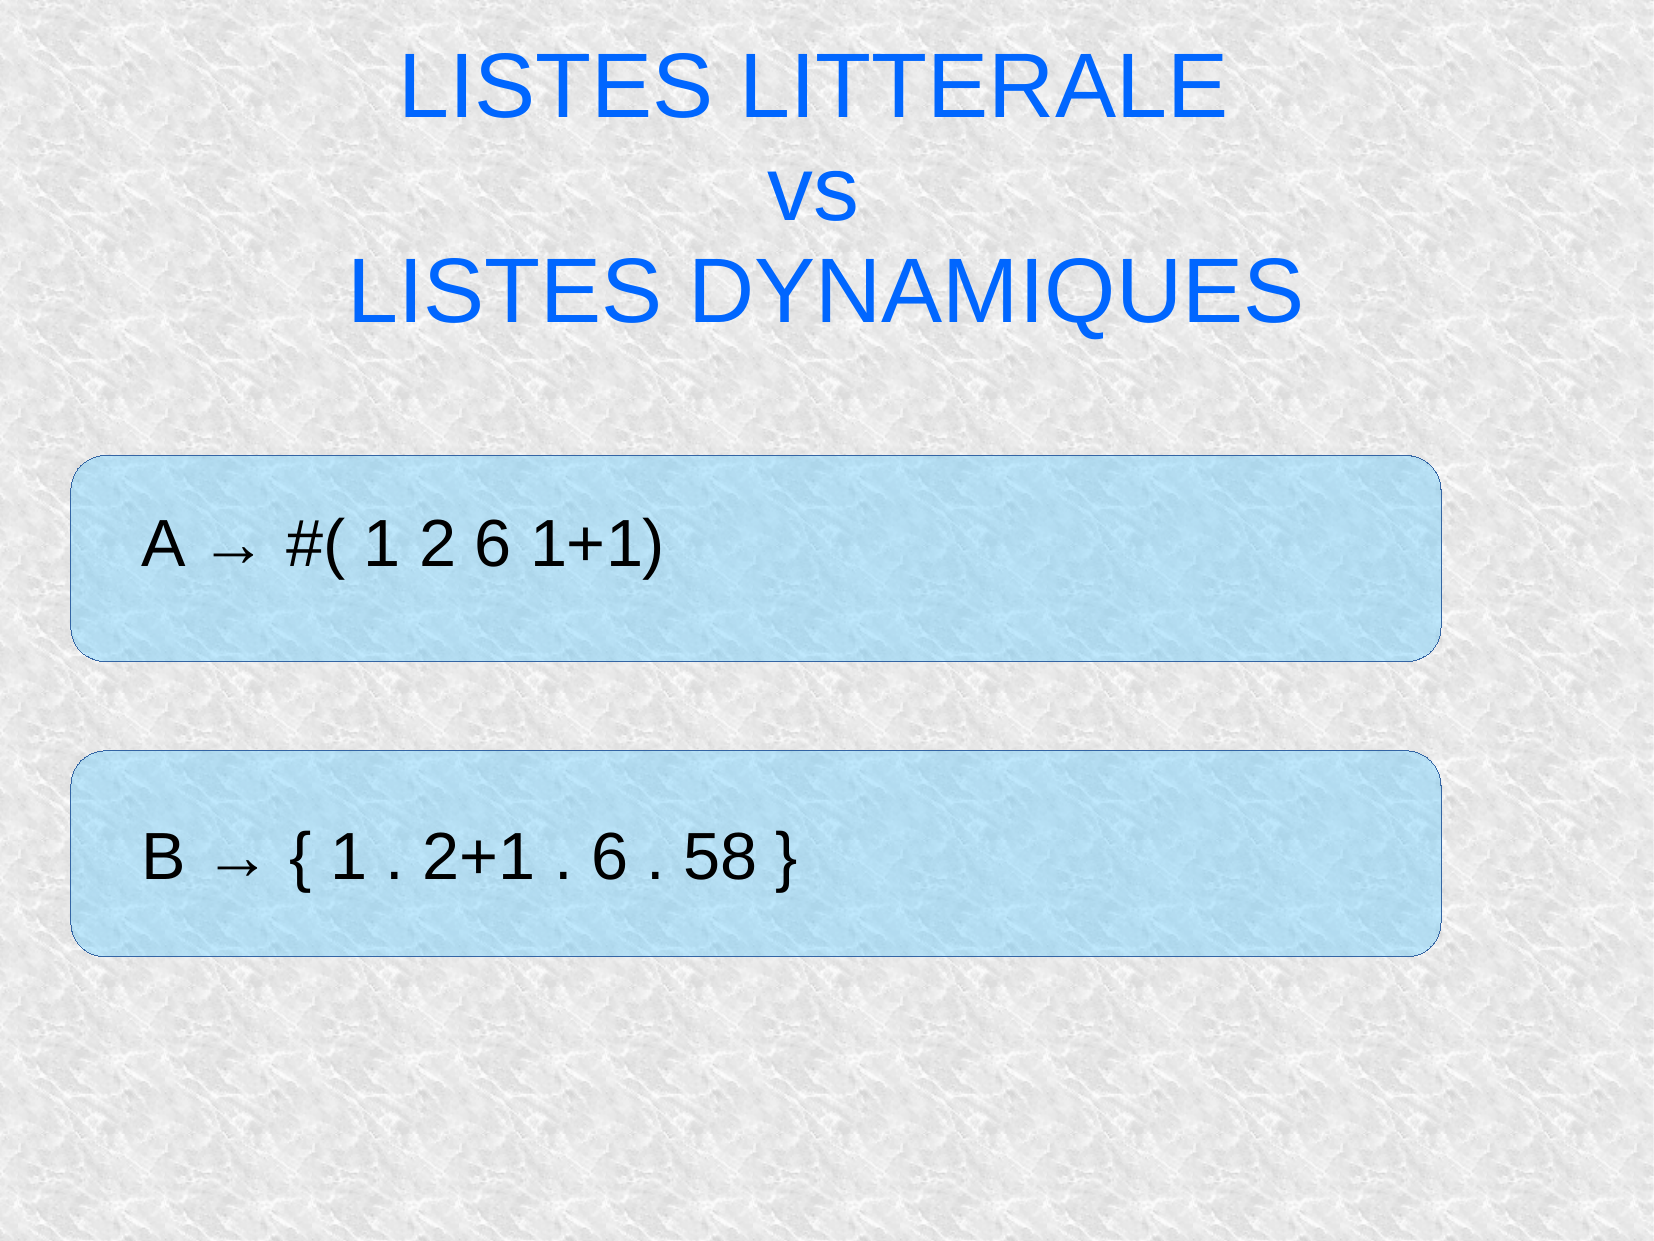

# LISTES LITTERALE vs LISTES DYNAMIQUES
A → #( 1 2 6 1+1)
B → { 1 . 2+1 . 6 . 58 }